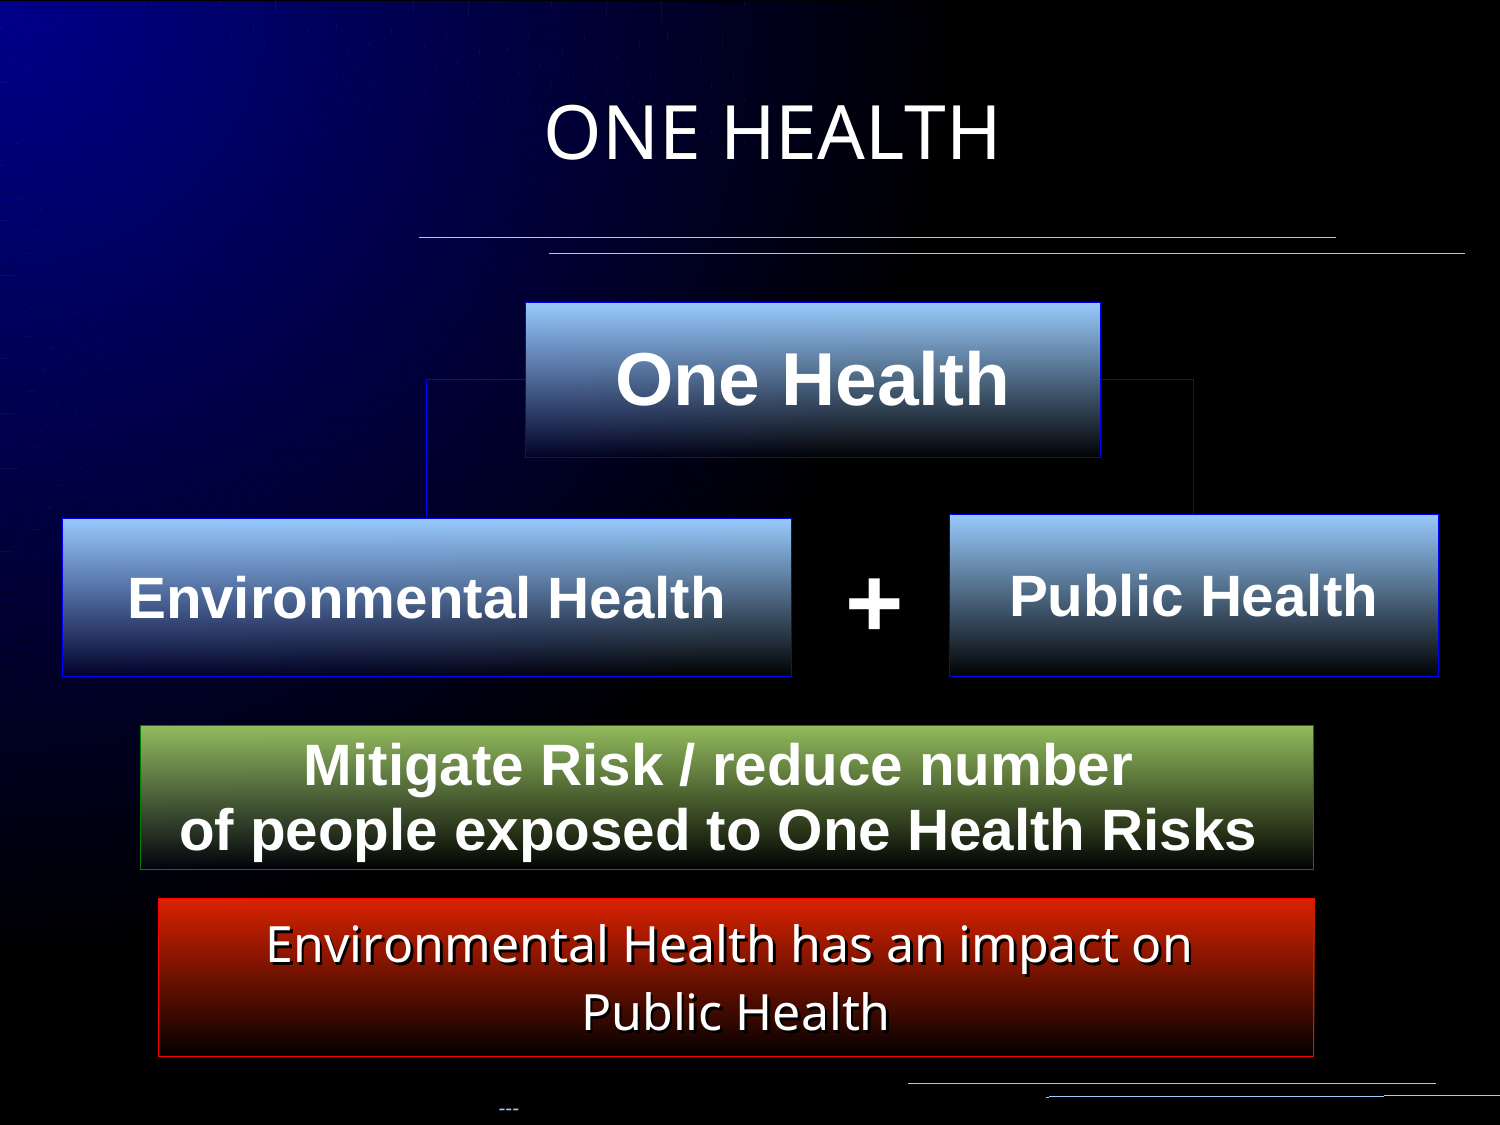

# ONE HEALTH
One Health
Public Health
Environmental Health
+
Mitigate Risk / reduce number
of people exposed to One Health Risks
Environmental Health has an impact on
Public Health